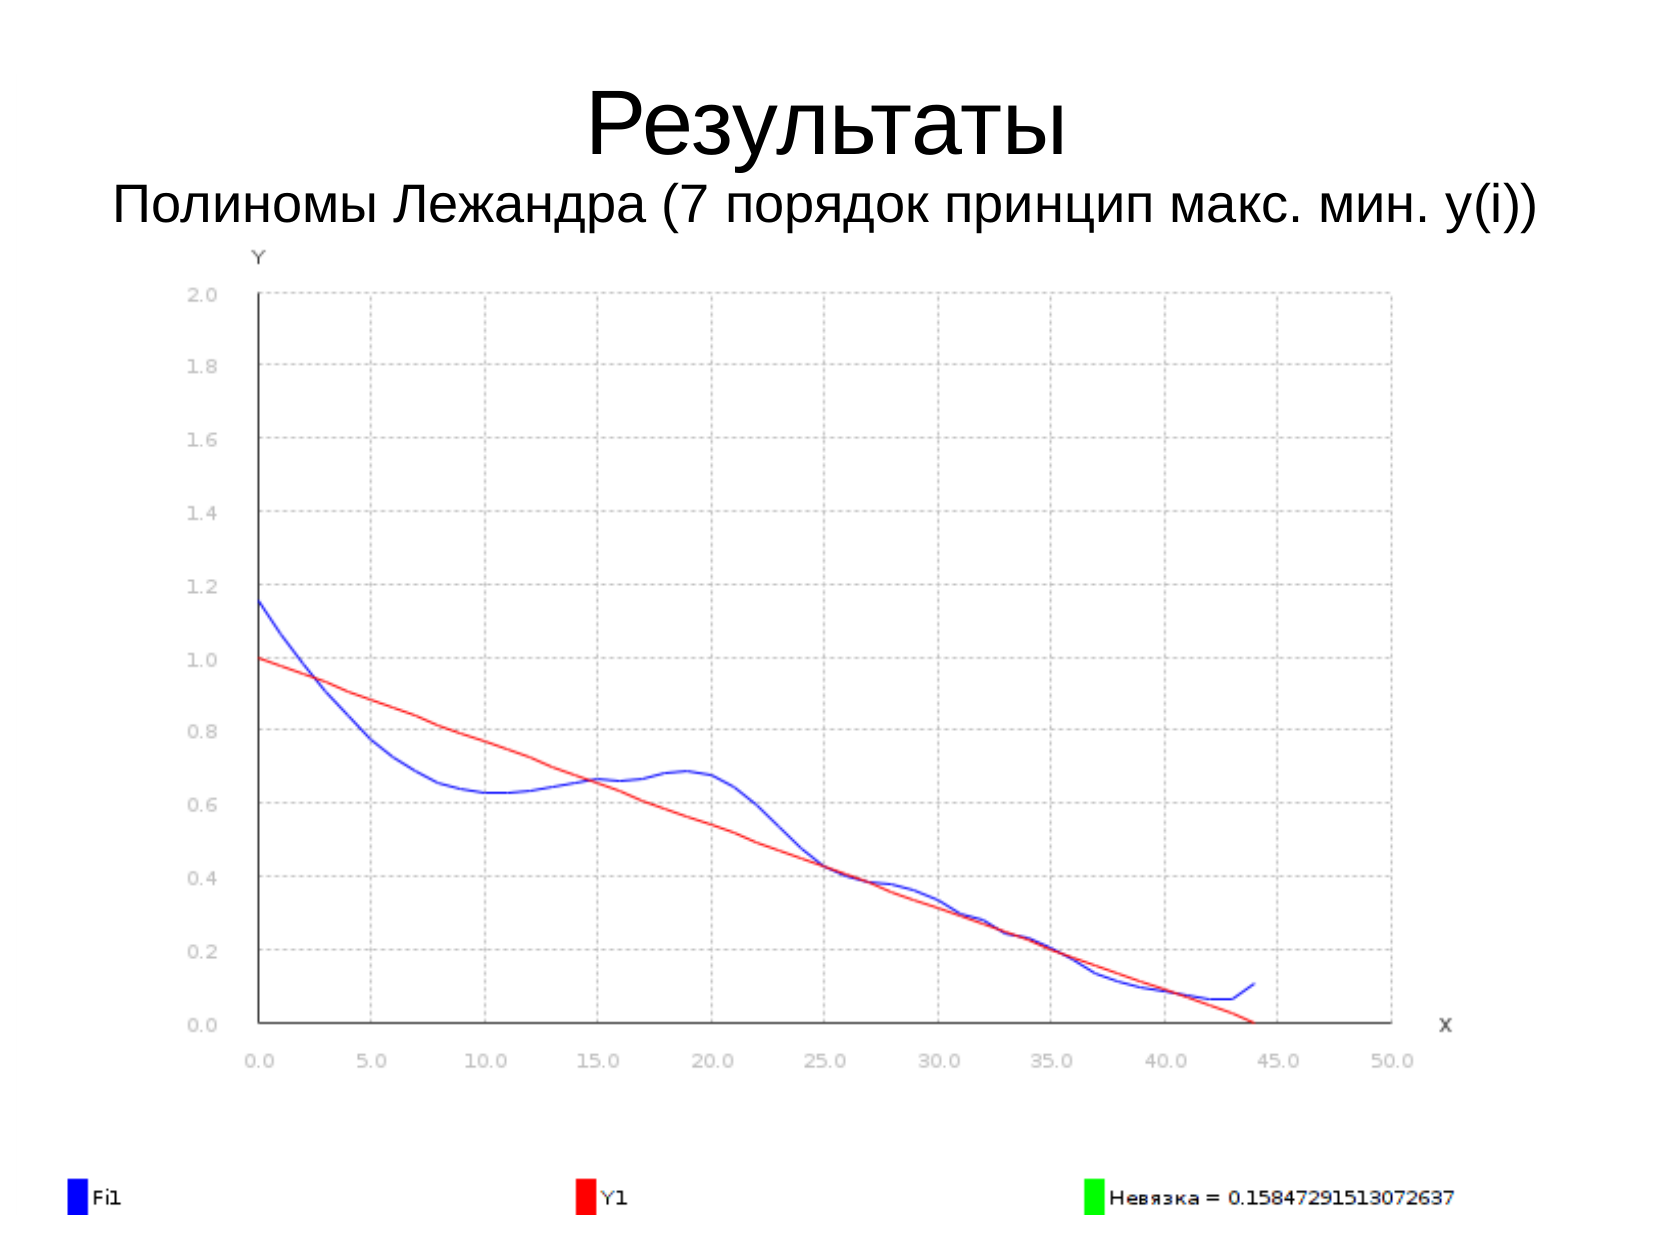

# Результаты Полиномы Лежандра (7 порядок принцип макс. мин. y(i))